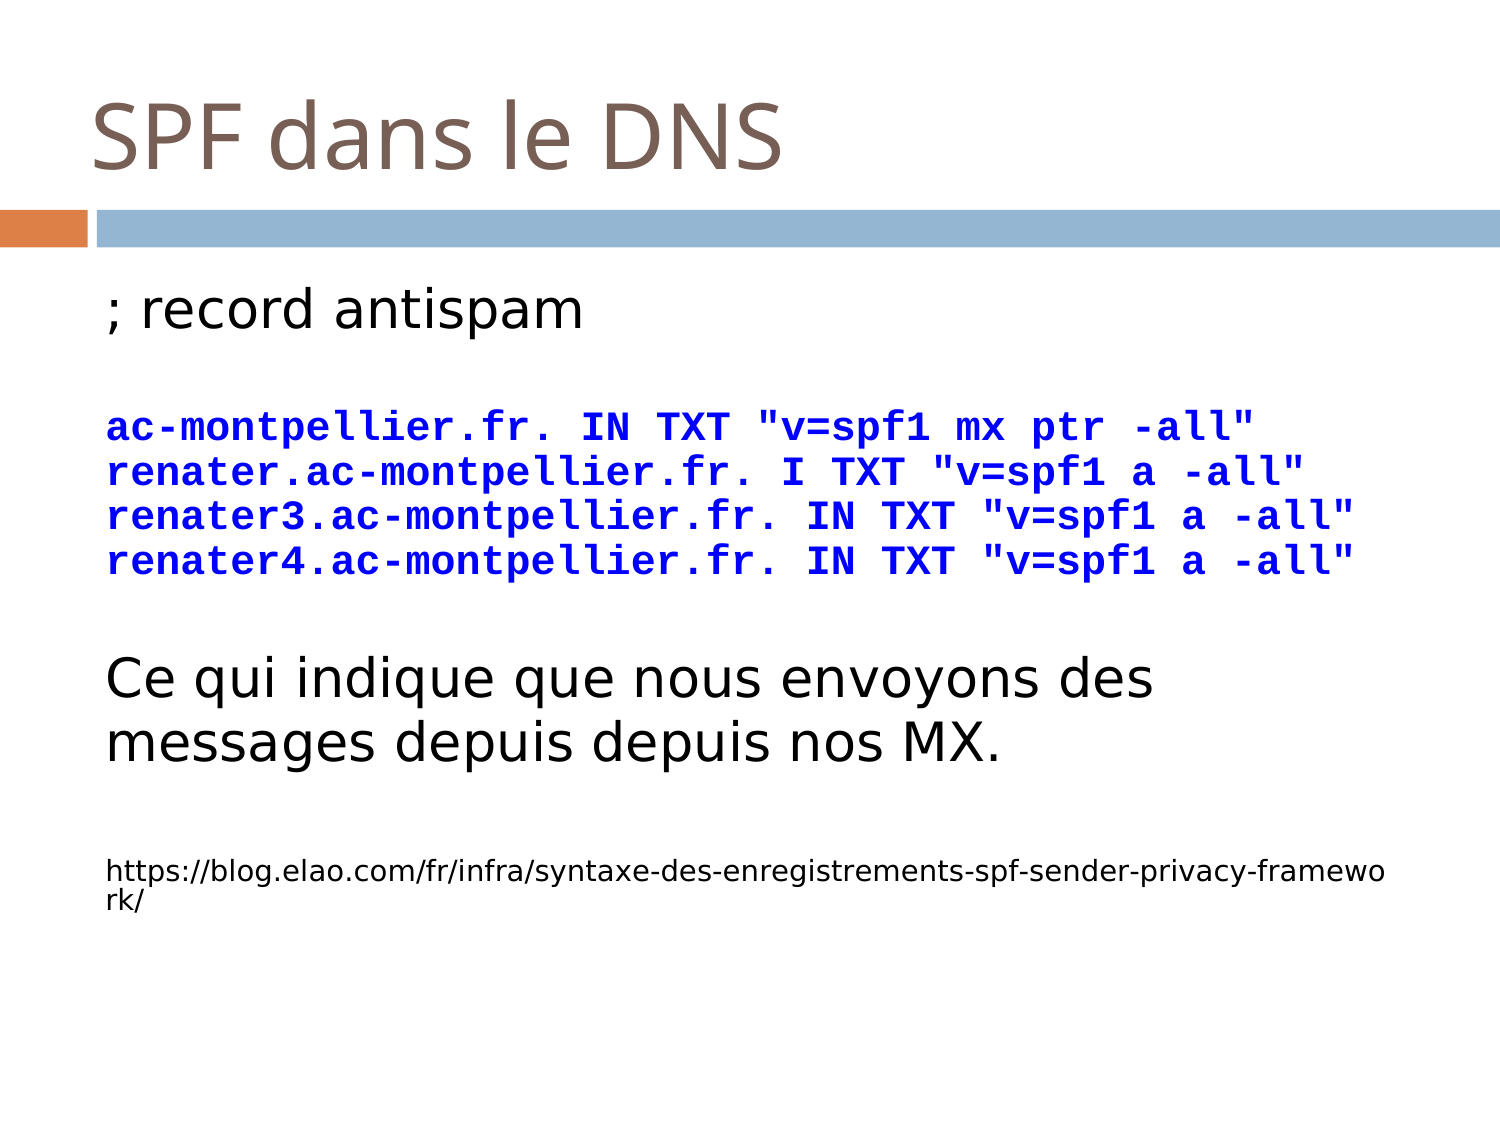

# SPF dans le DNS
; record antispam
ac-montpellier.fr. IN TXT "v=spf1 mx ptr -all"
renater.ac-montpellier.fr. I TXT "v=spf1 a -all"
renater3.ac-montpellier.fr. IN TXT "v=spf1 a -all"
renater4.ac-montpellier.fr. IN TXT "v=spf1 a -all"
Ce qui indique que nous envoyons des messages depuis depuis nos MX.
https://blog.elao.com/fr/infra/syntaxe-des-enregistrements-spf-sender-privacy-framework/